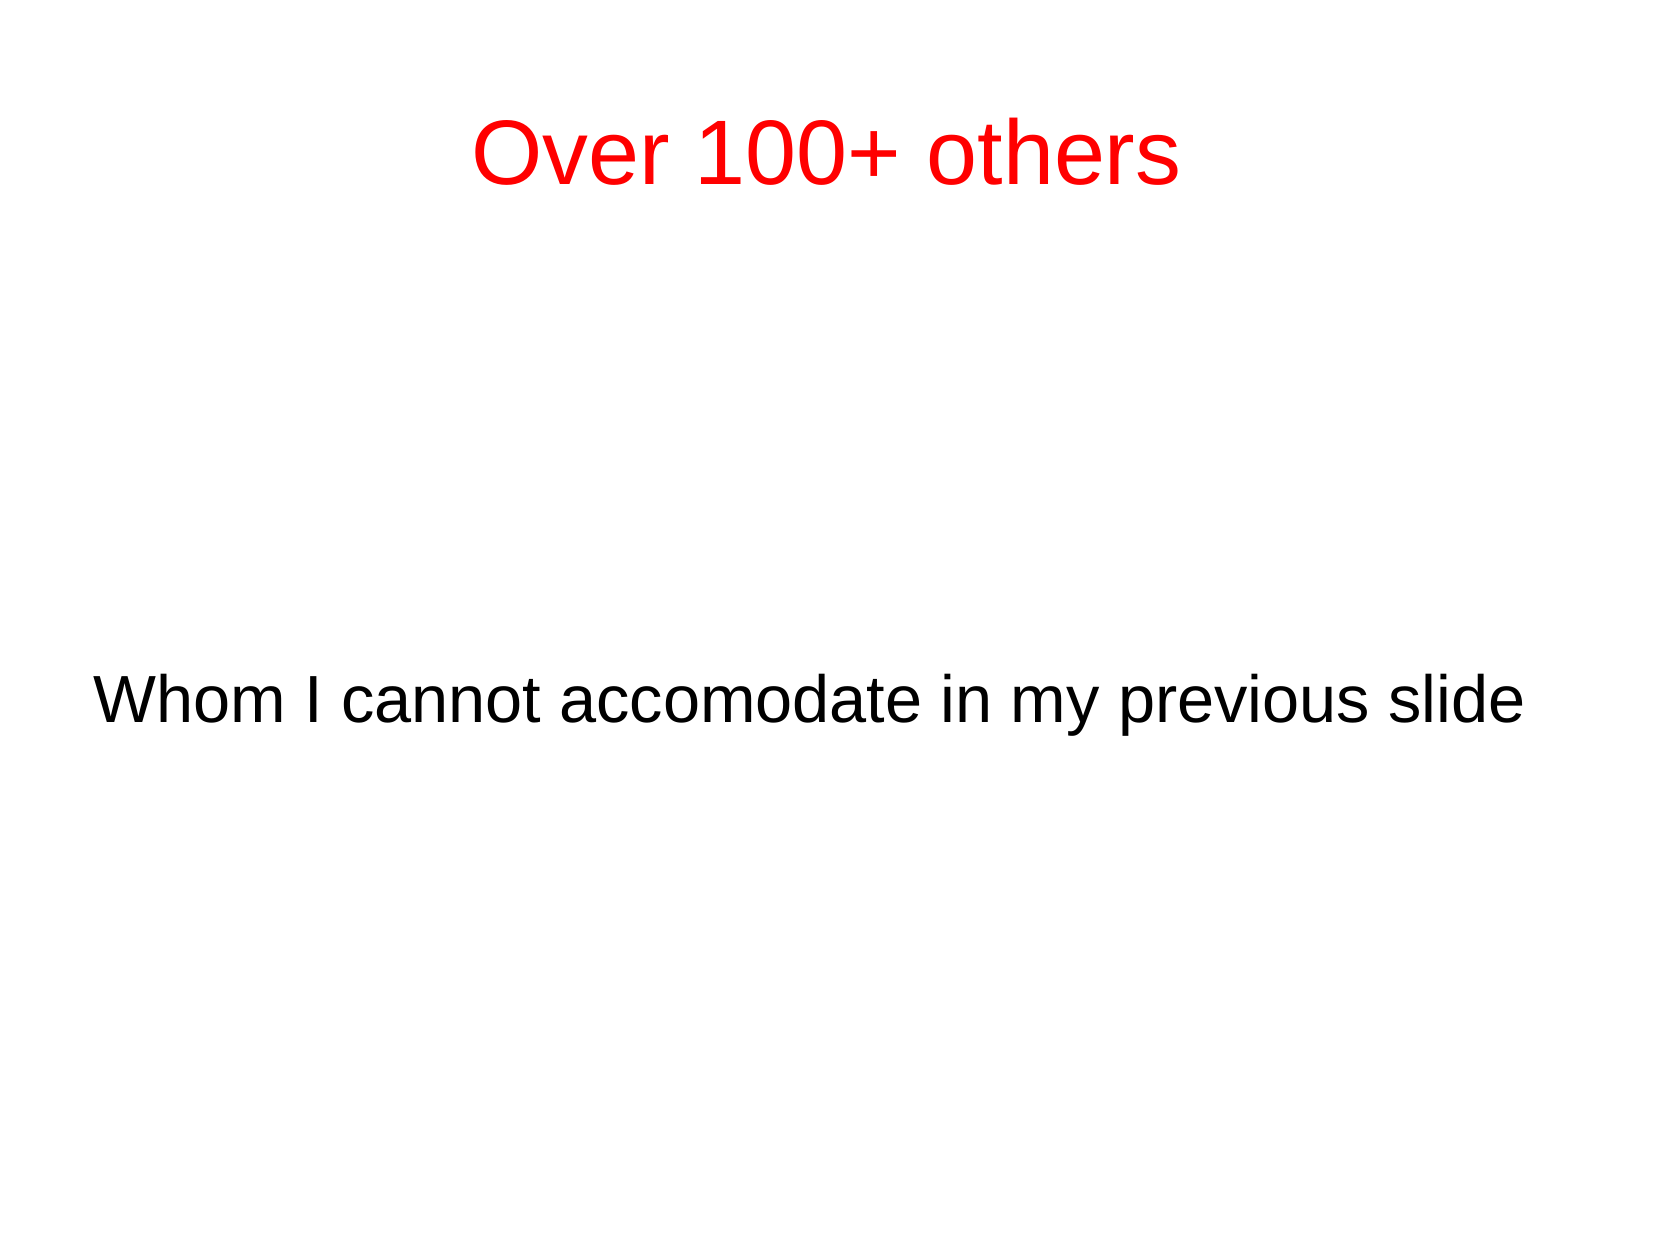

# Over 100+ others
Whom I cannot accomodate in my previous slide